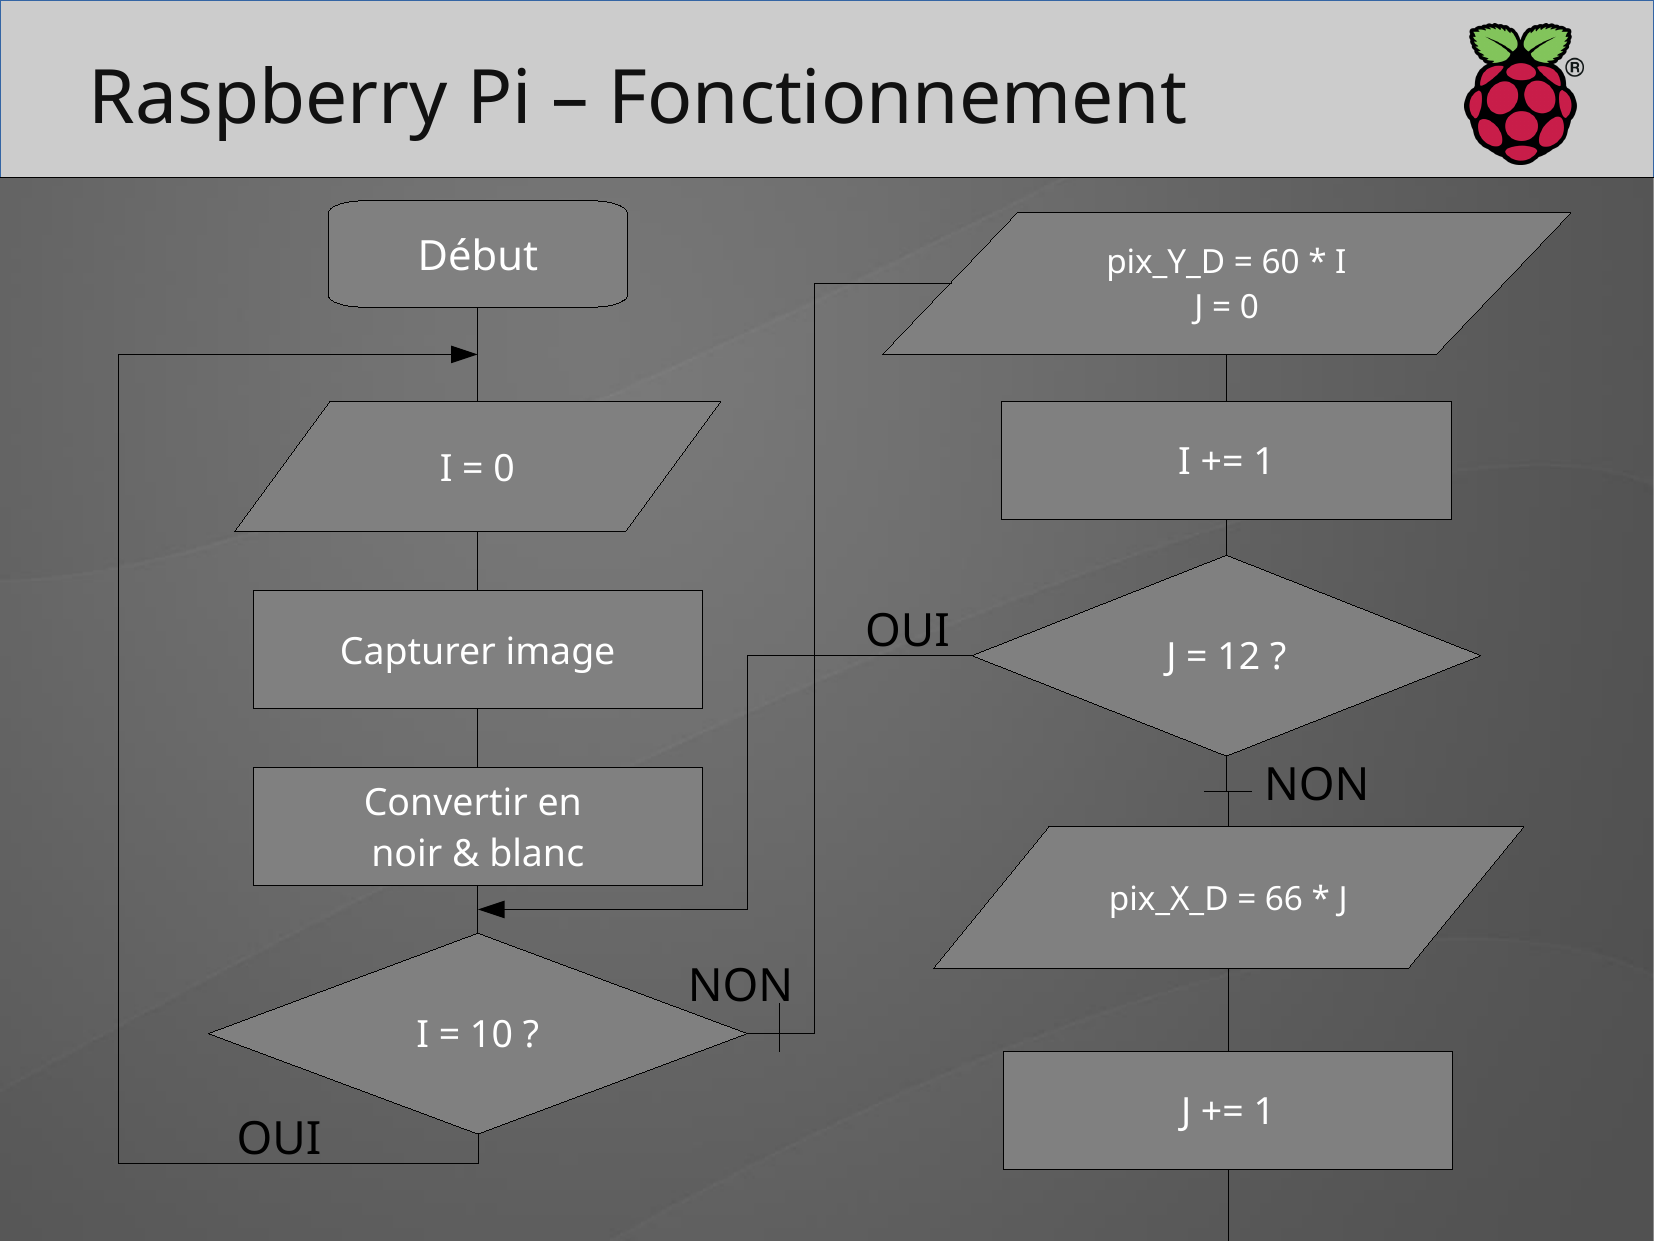

Raspberry Pi – Fonctionnement
Début
pix_Y_D = 60 * I
J = 0
I = 0
I += 1
J = 12 ?
Capturer image
OUI
NON
Convertir en
noir & blanc
pix_X_D = 66 * J
I = 10 ?
NON
J += 1
OUI